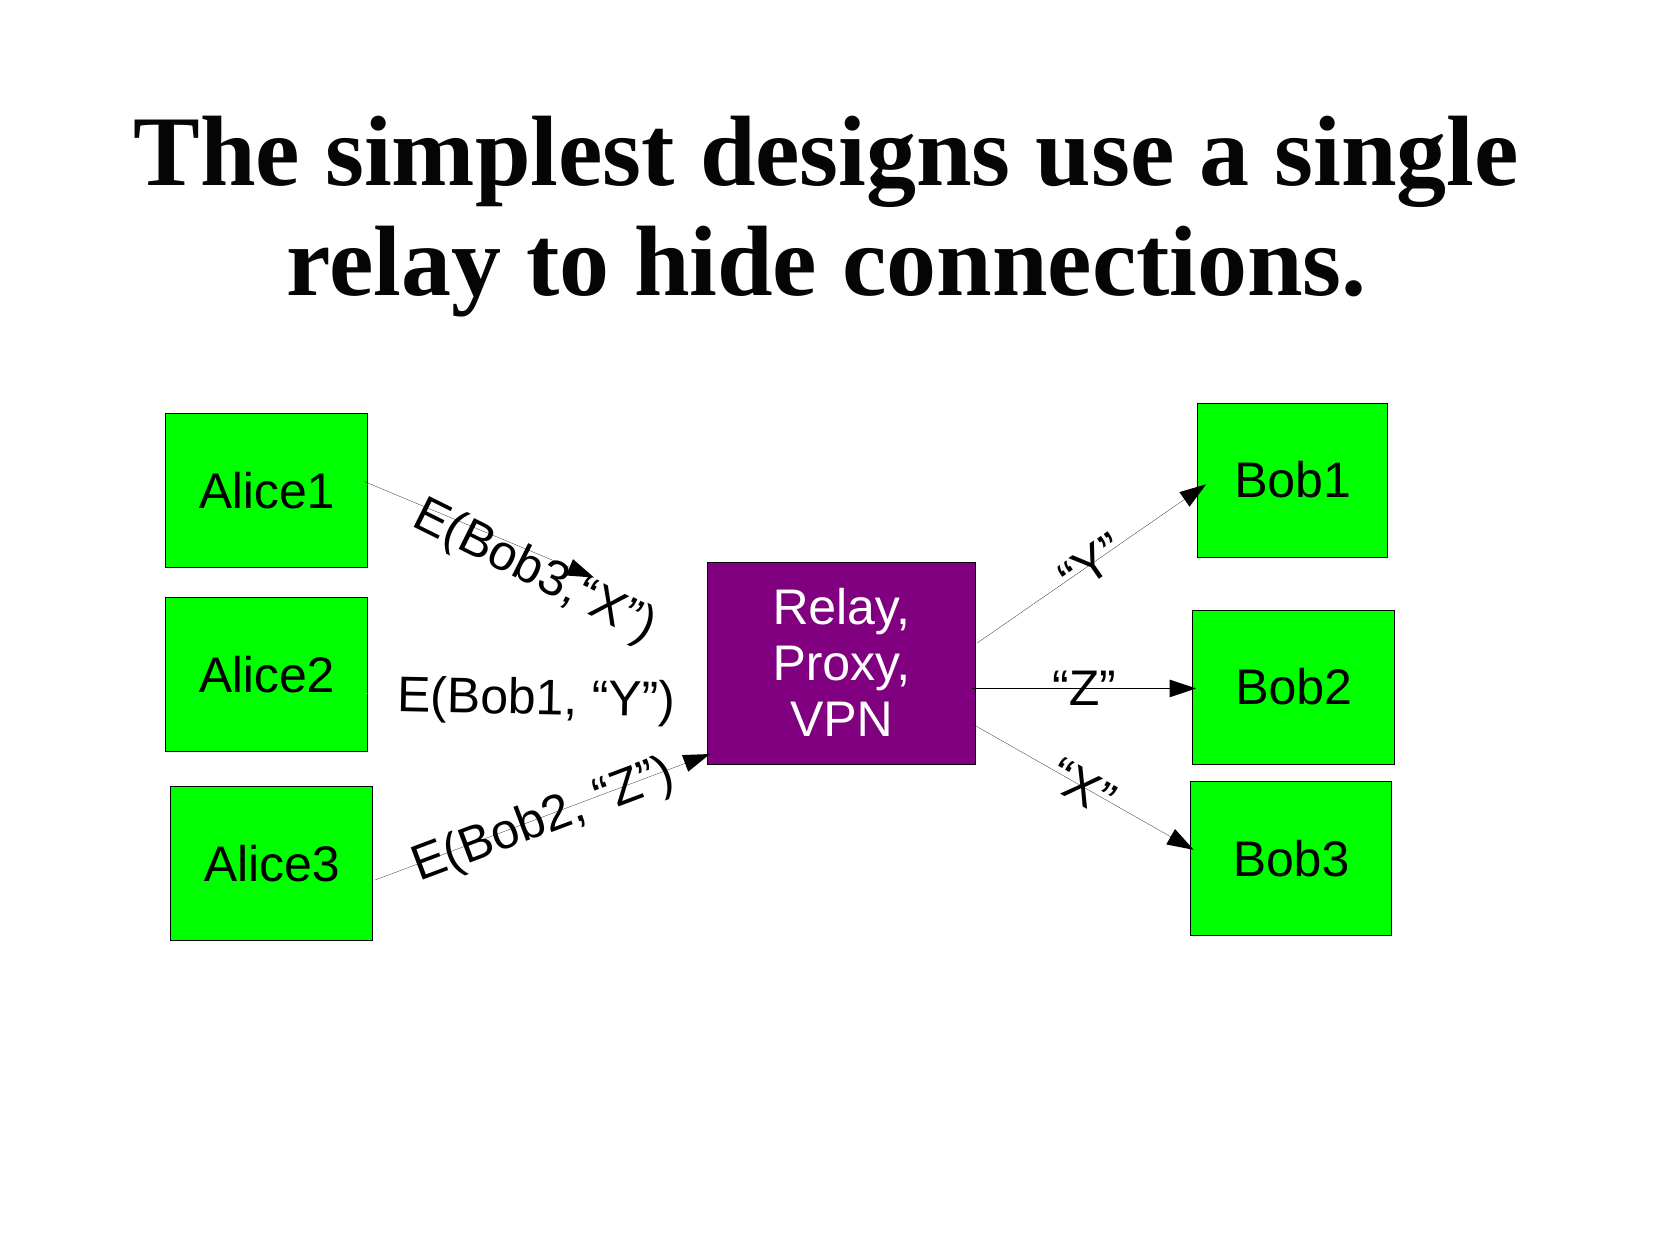

# The simplest designs use a single relay to hide connections.
Bob1
Alice1
E(Bob3,“X”)
“Y”
Relay,
Proxy,
VPN
Alice2
Bob2
“Z”
E(Bob1, “Y”)
“X”
E(Bob2, “Z”)
Bob3
Alice3